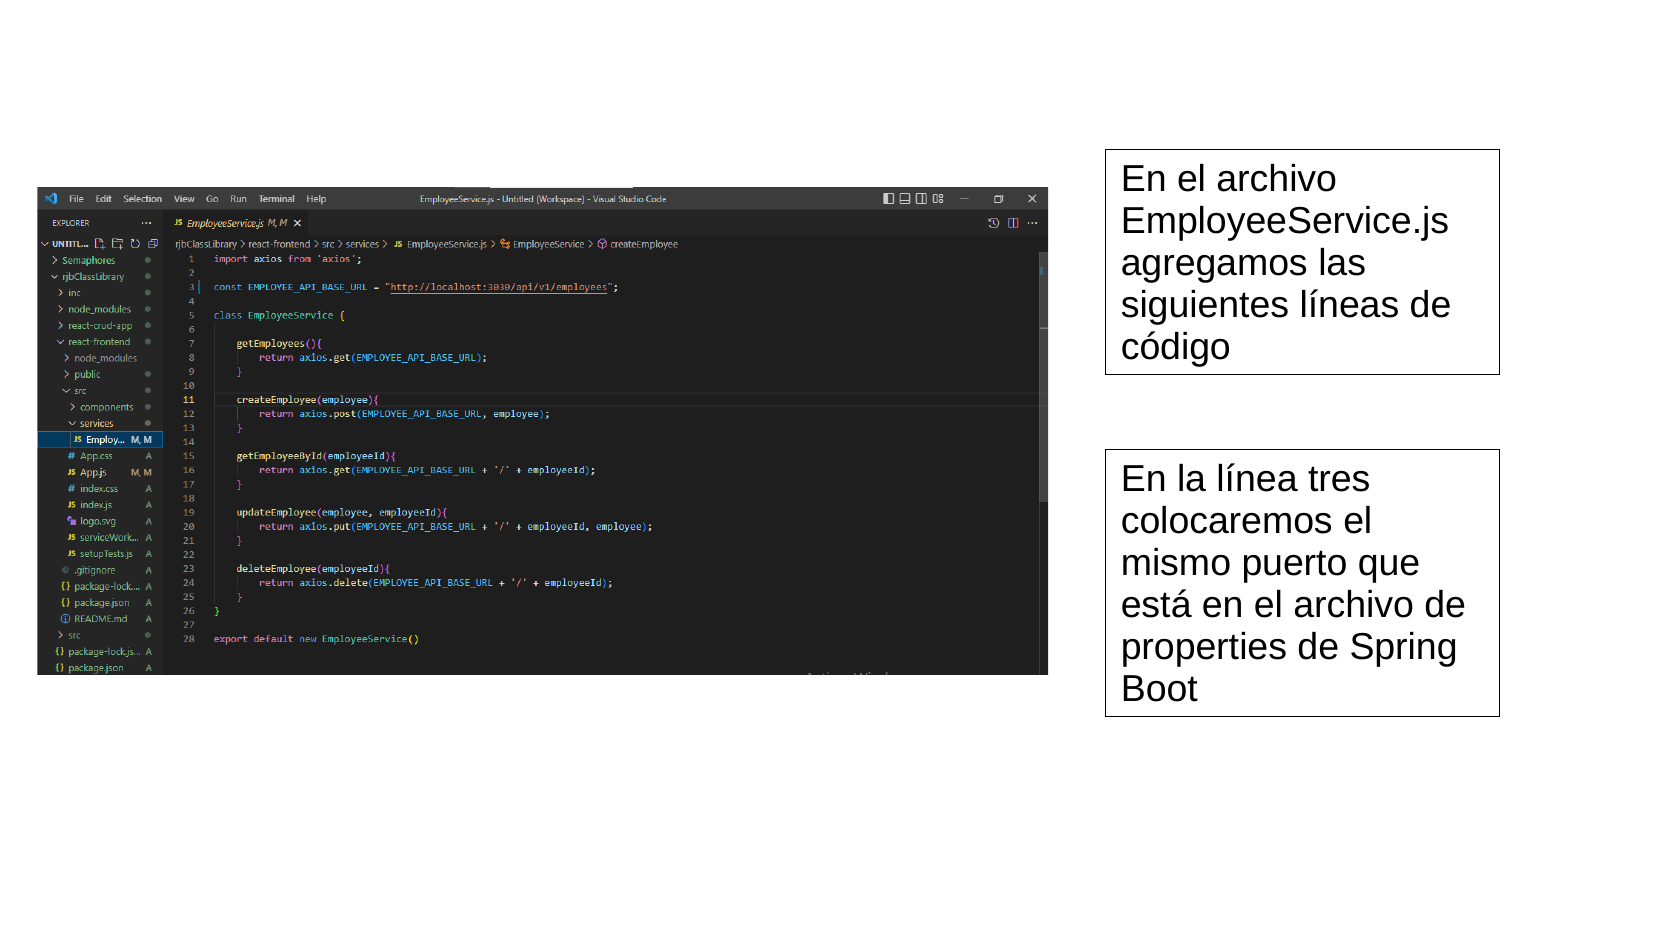

#
En el archivo EmployeeService.js agregamos las siguientes líneas de código
En la línea tres colocaremos el mismo puerto que está en el archivo de properties de Spring Boot